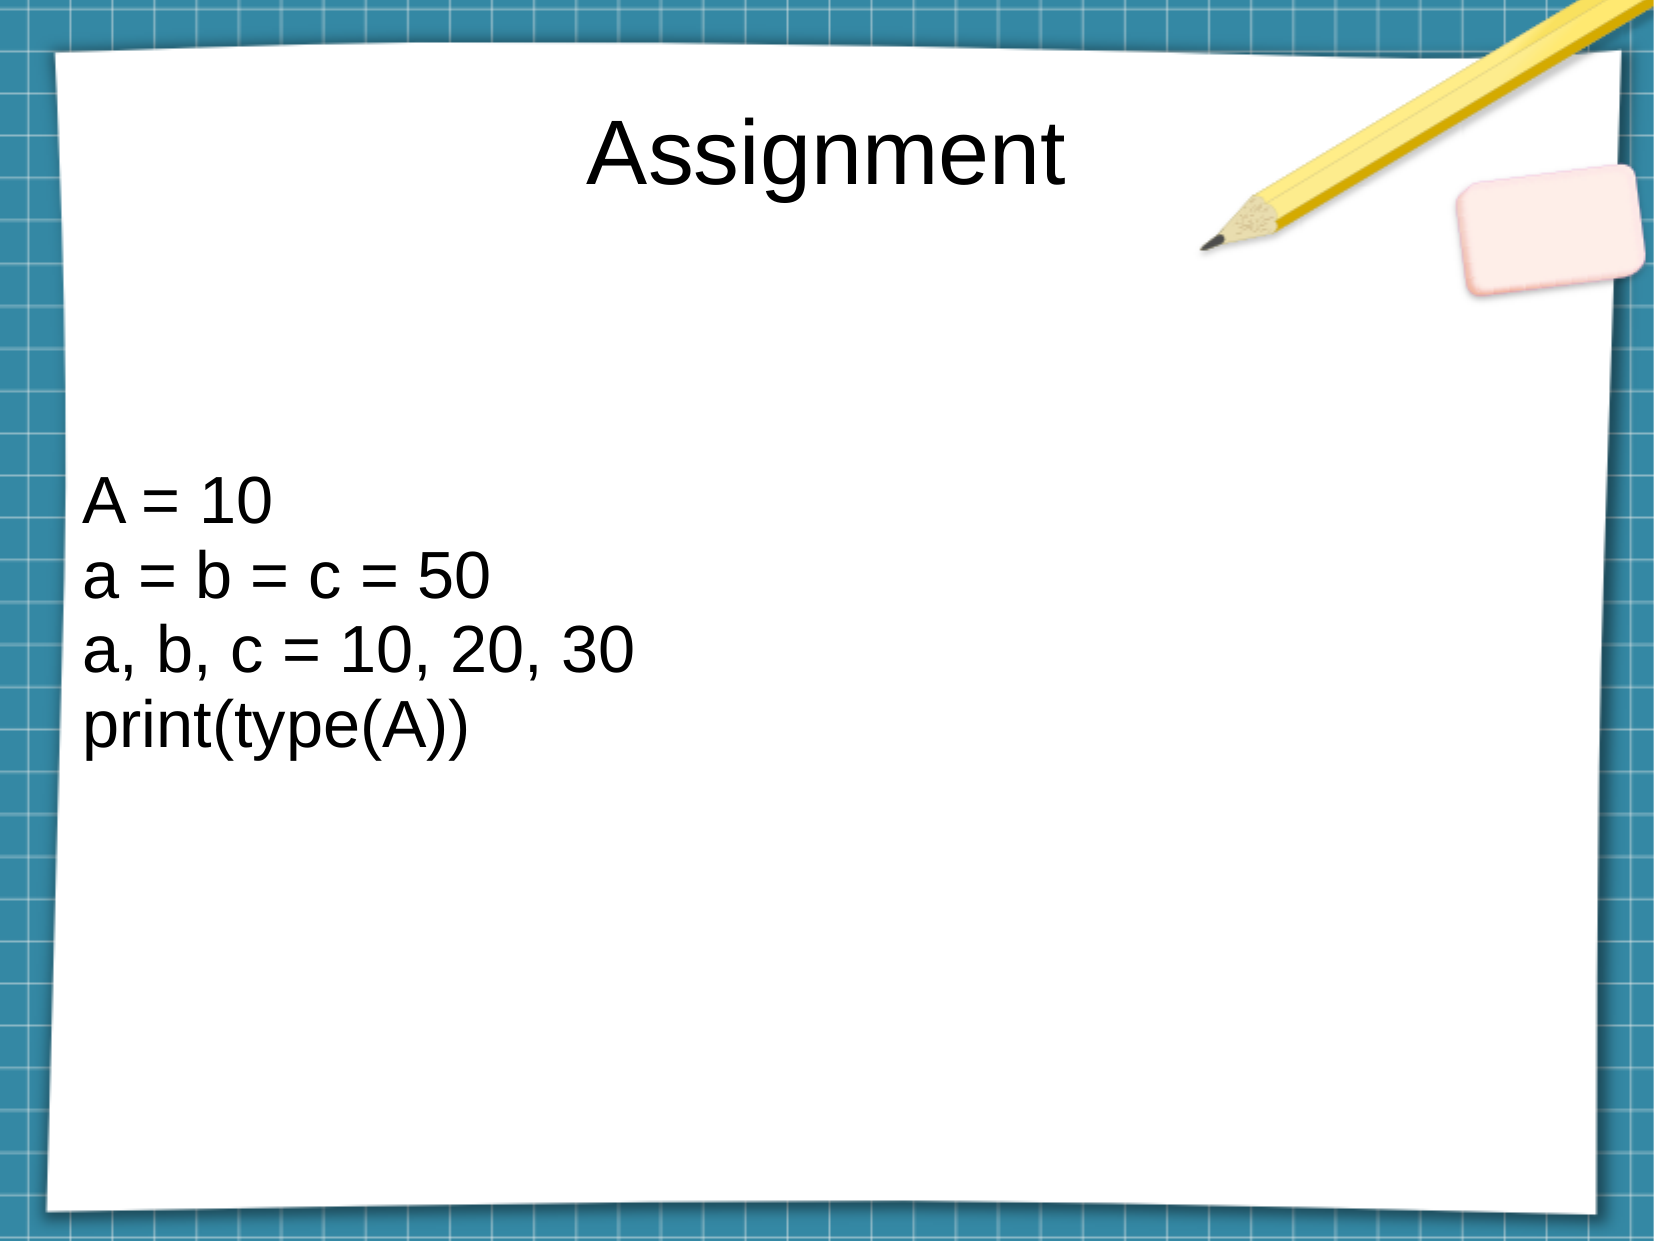

# Assignment
A = 10
a = b = c = 50
a, b, c = 10, 20, 30
print(type(A))